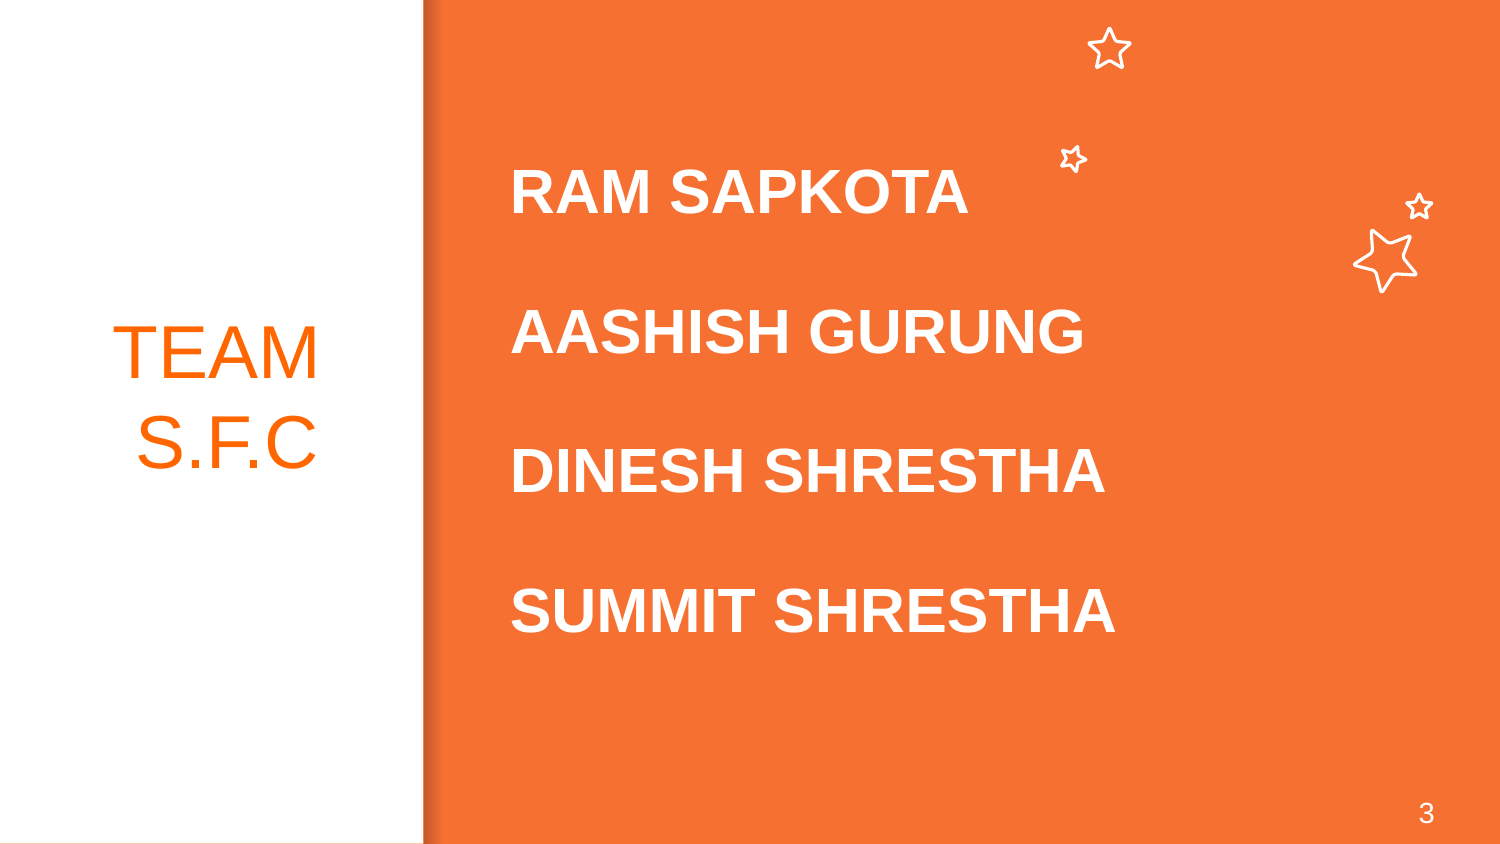

RAM SAPKOTA
AASHISH GURUNG
DINESH SHRESTHA
SUMMIT SHRESTHA
# TEAM S.F.C